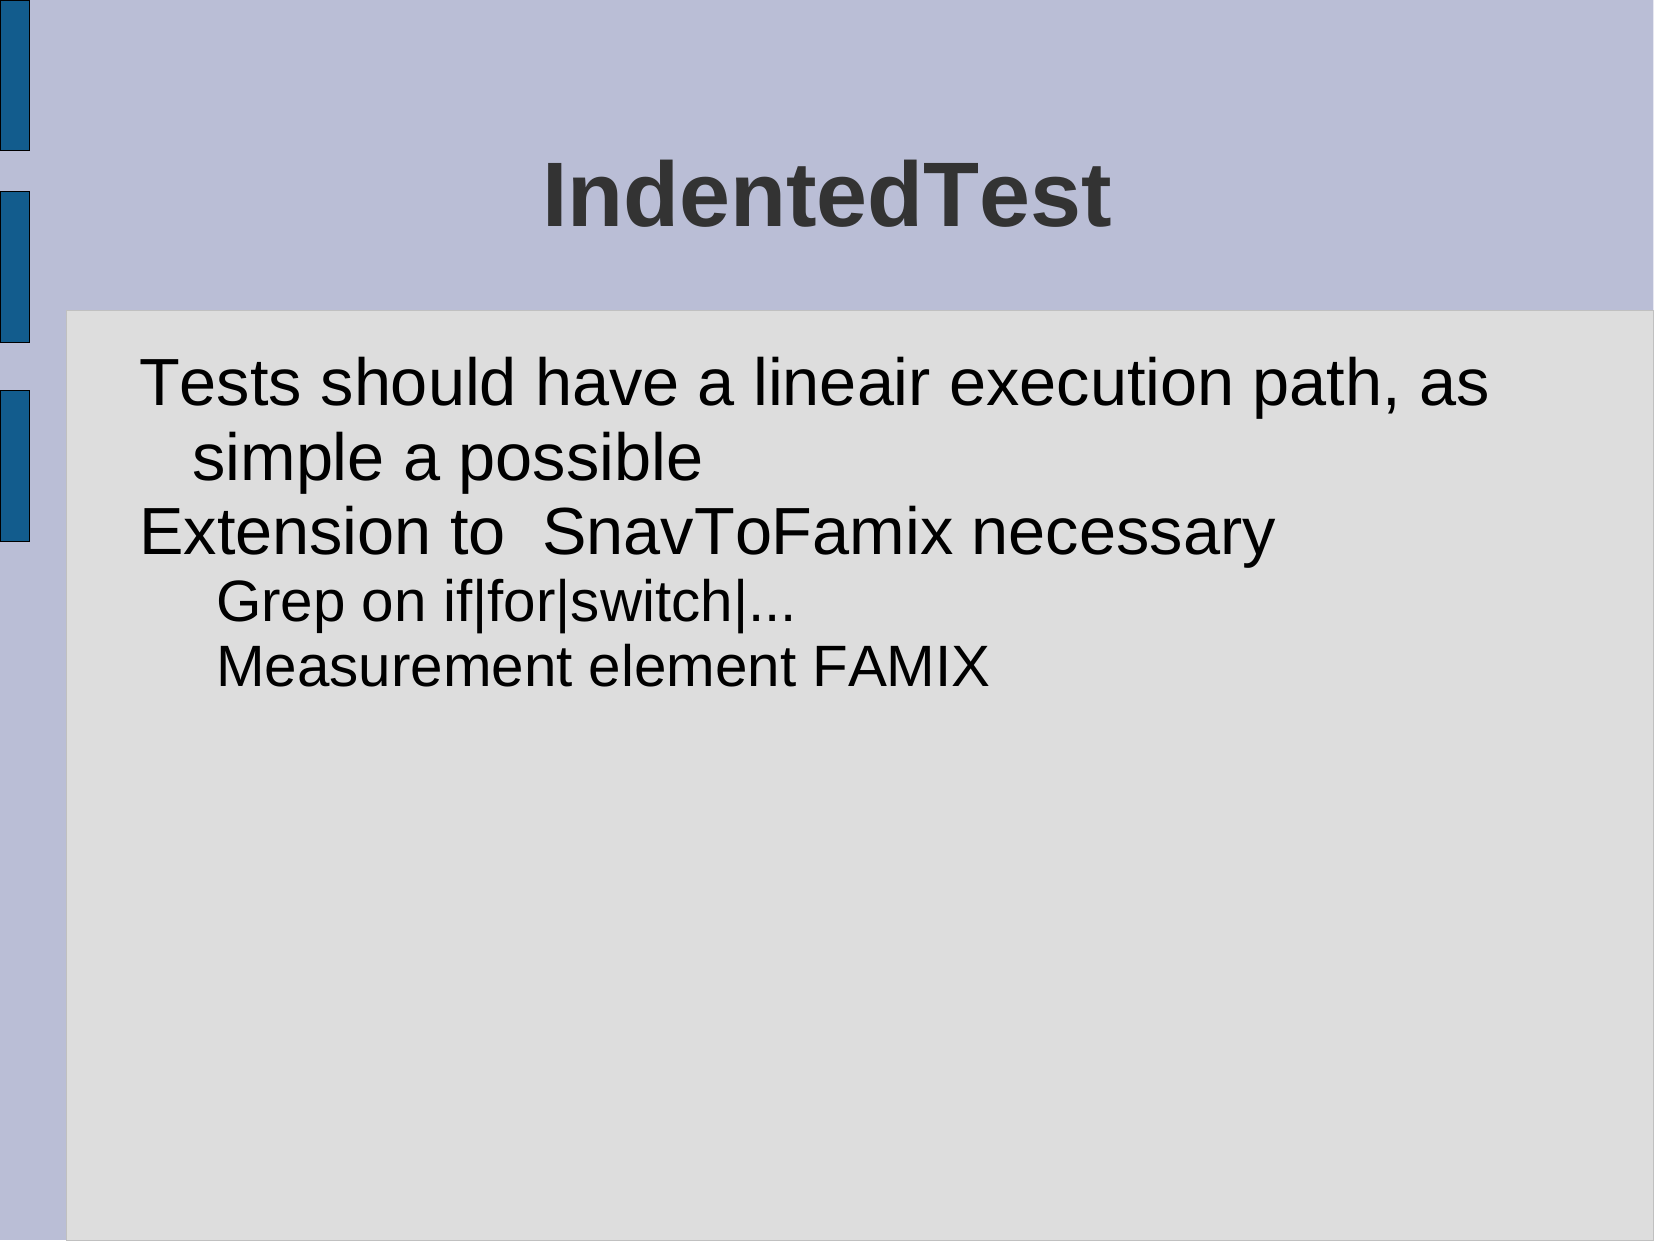

# IndentedTest
Tests should have a lineair execution path, as simple a possible
Extension to SnavToFamix necessary
Grep on if|for|switch|...
Measurement element FAMIX